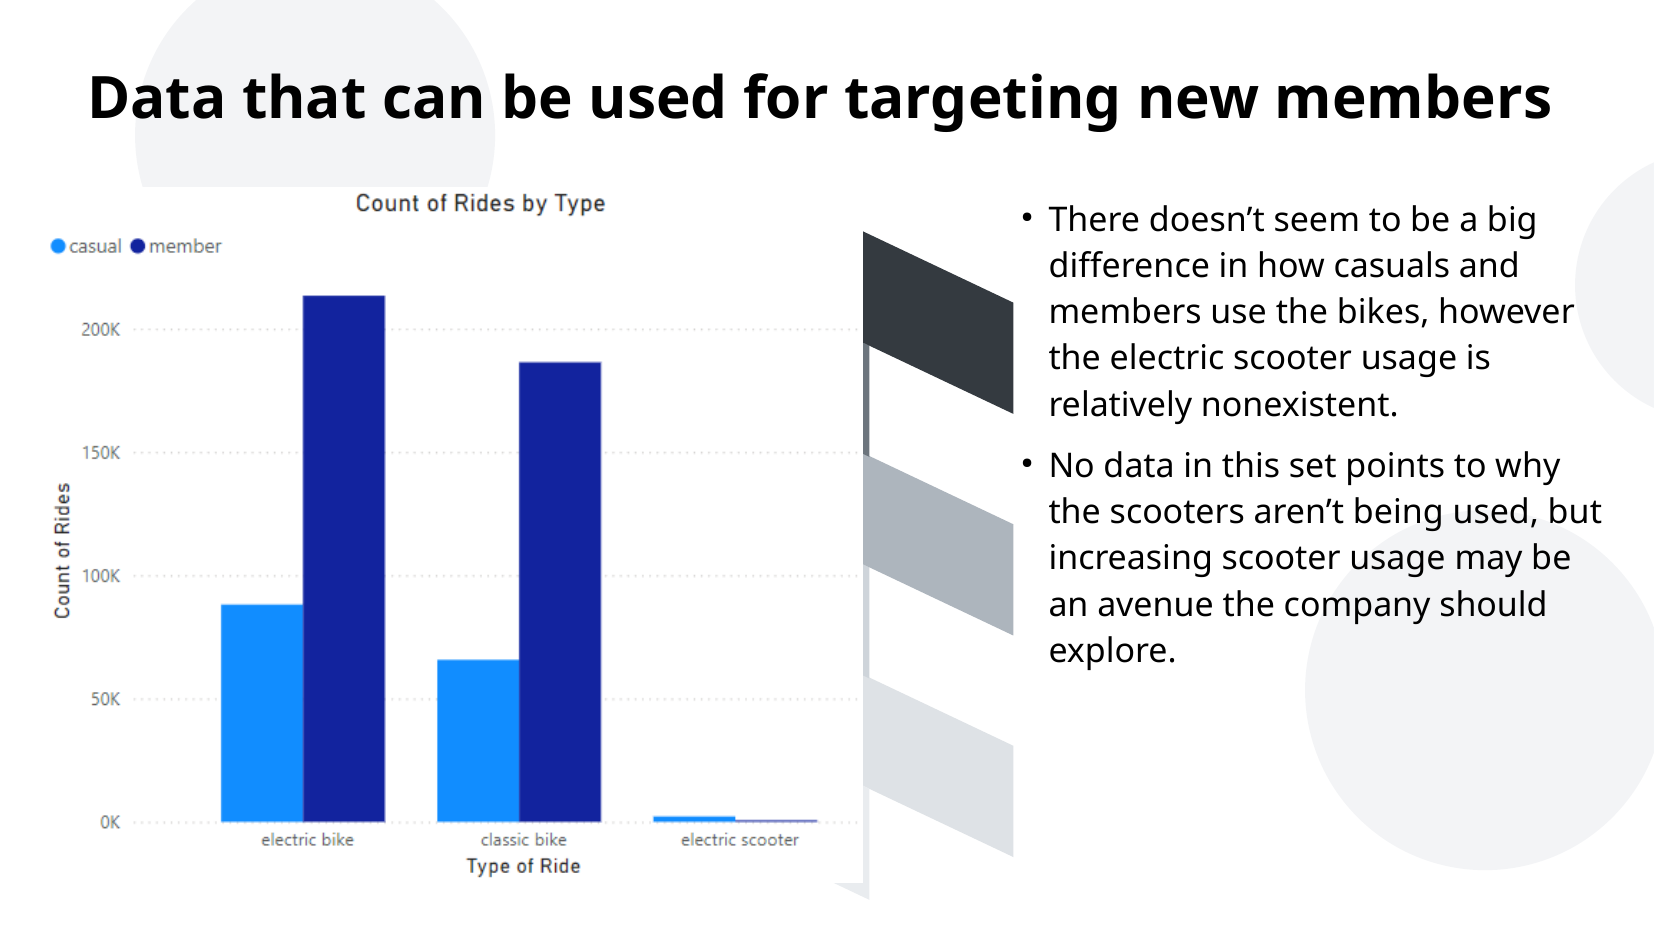

# Data that can be used for targeting new members
There doesn’t seem to be a big difference in how casuals and members use the bikes, however the electric scooter usage is relatively nonexistent.
No data in this set points to why the scooters aren’t being used, but increasing scooter usage may be an avenue the company should explore.